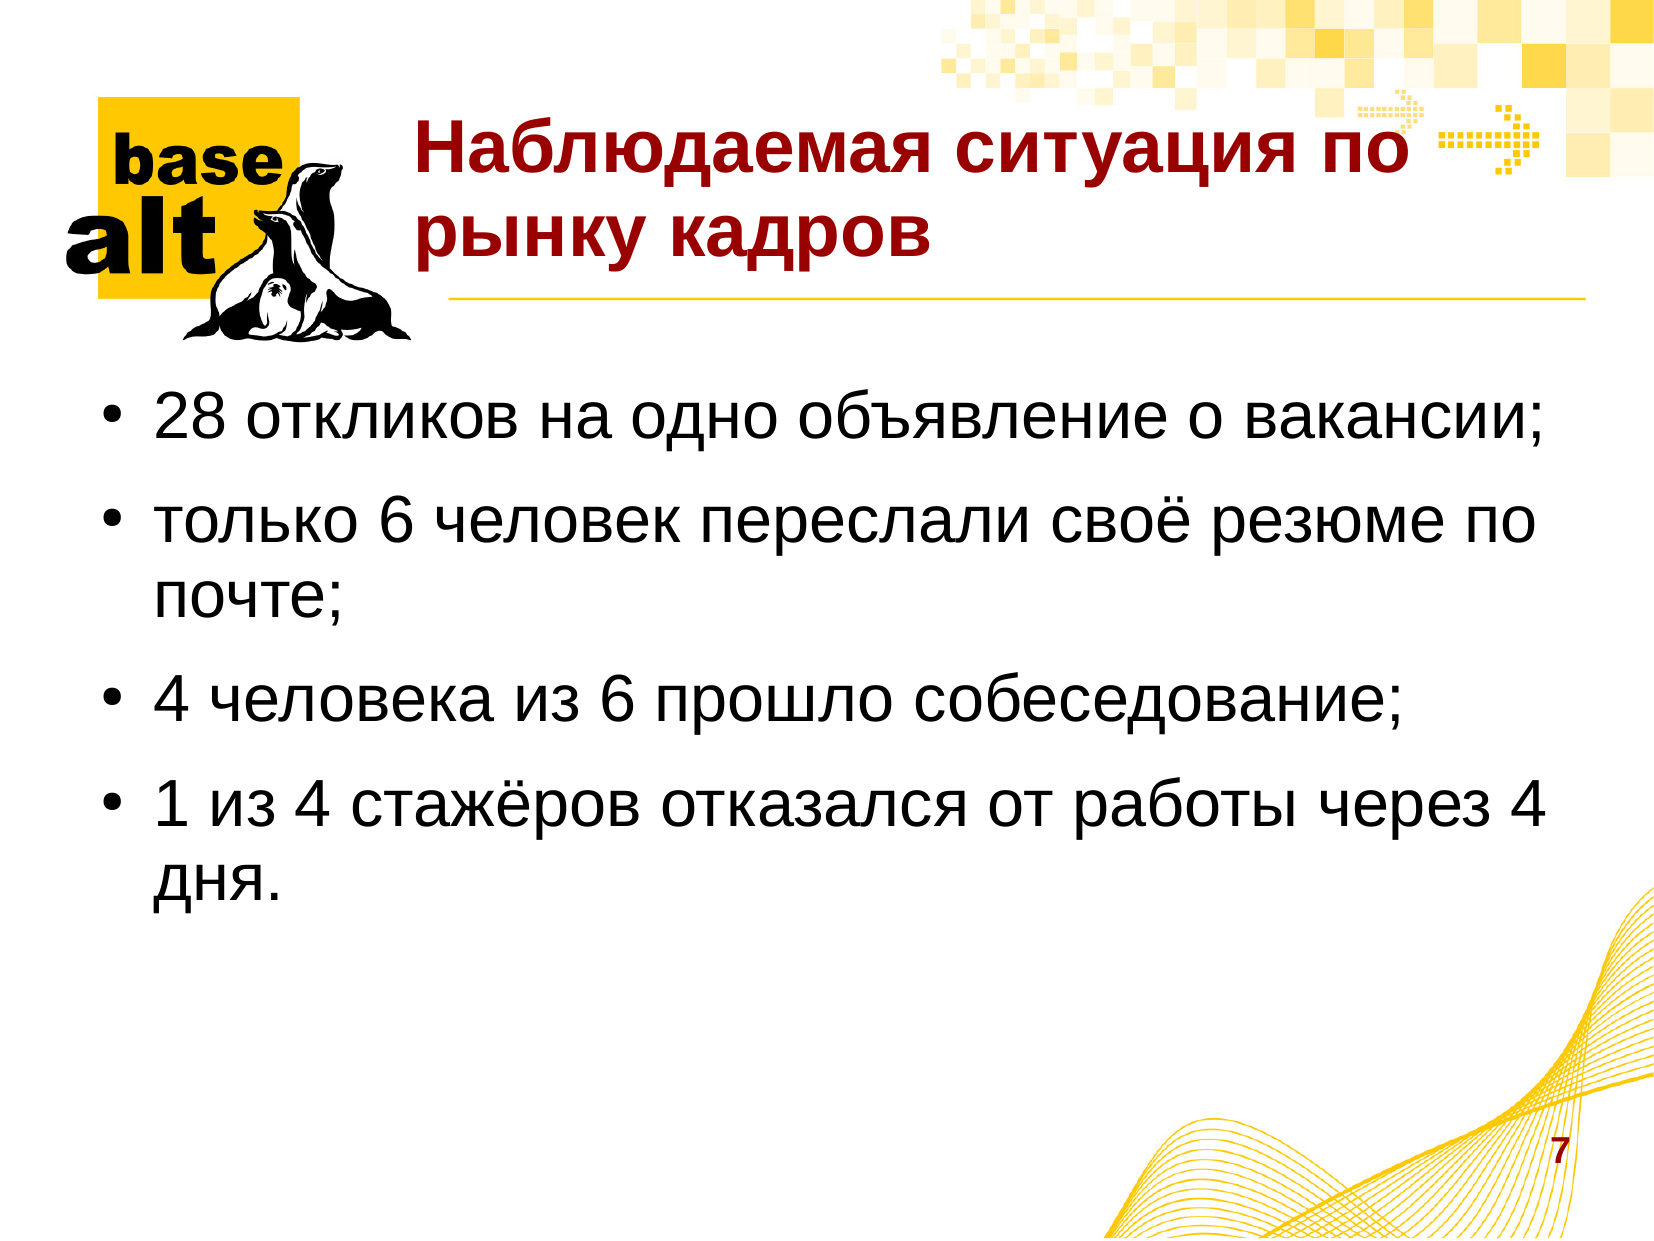

# Наблюдаемая ситуация по рынку кадров
28 откликов на одно объявление о вакансии;
только 6 человек переслали своё резюме по почте;
4 человека из 6 прошло собеседование;
1 из 4 стажёров отказался от работы через 4 дня.
7